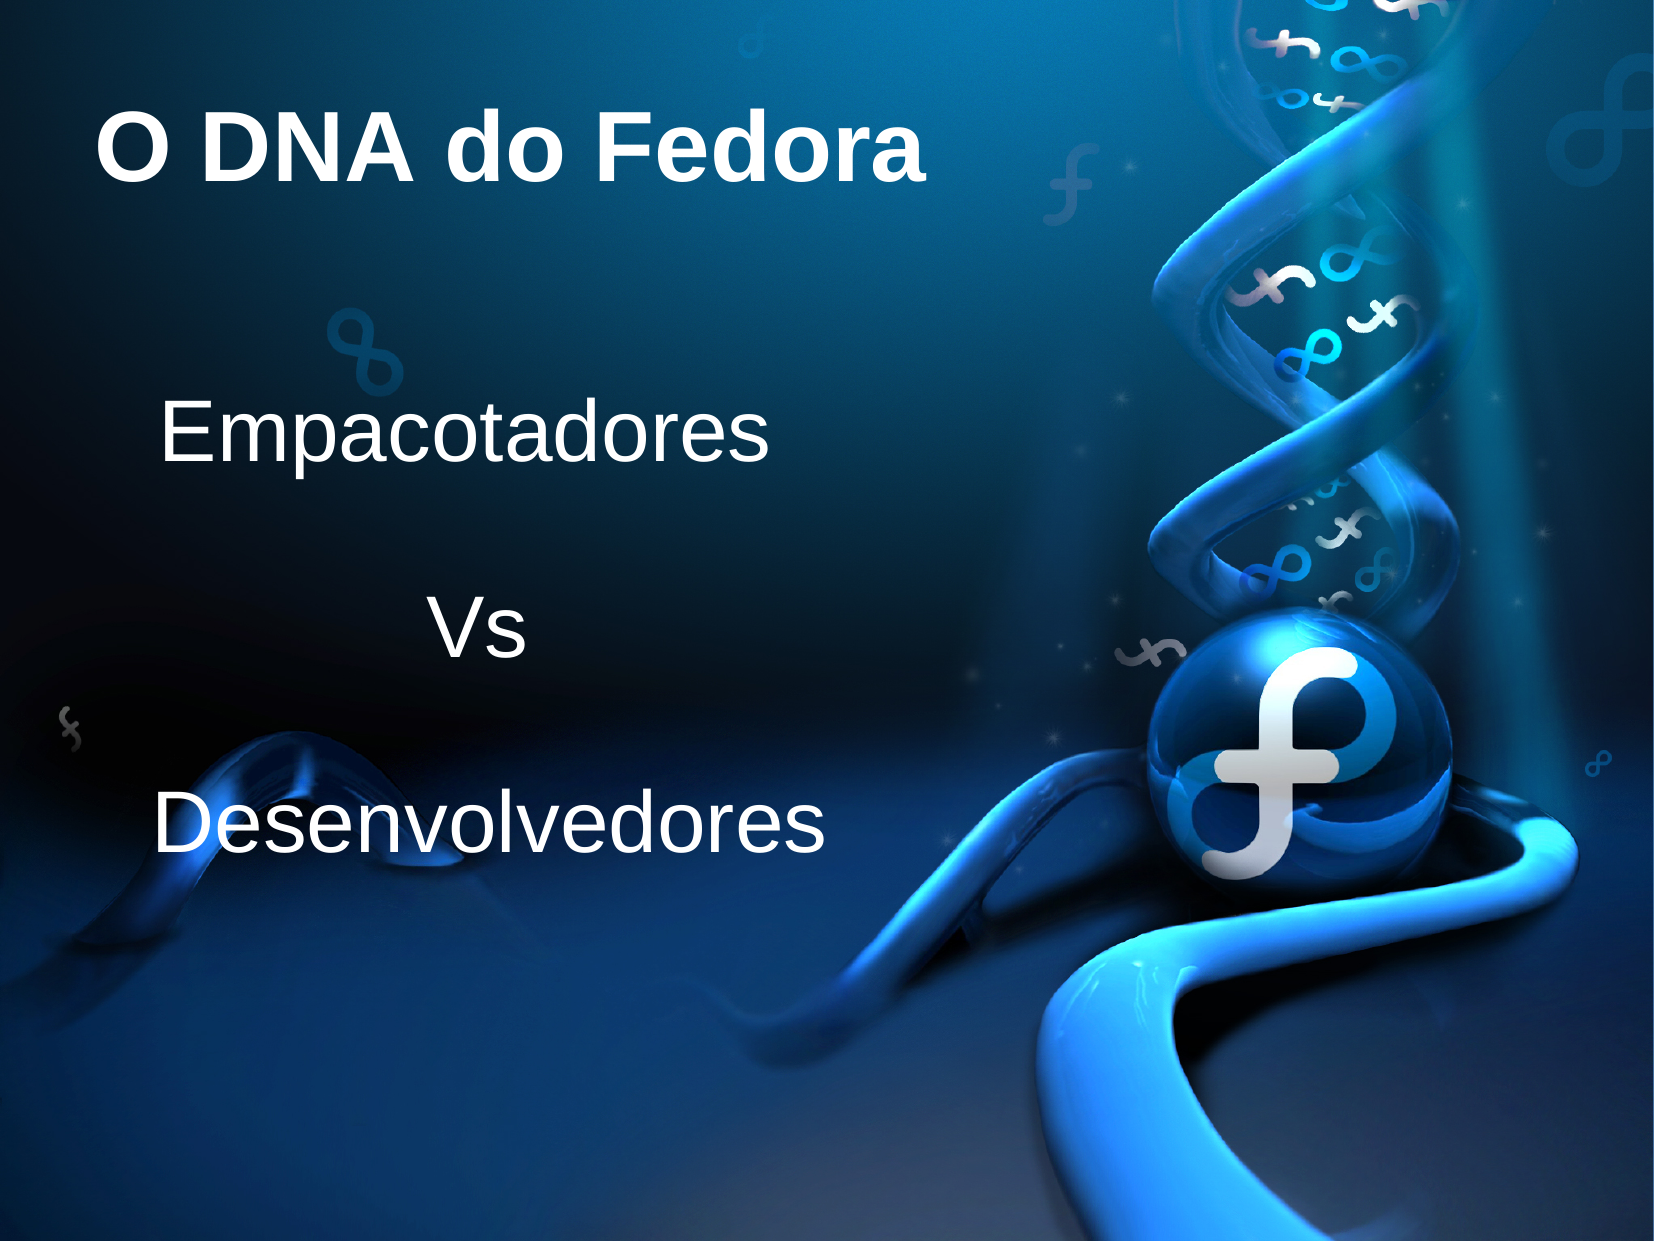

O DNA do Fedora
Empacotadores
Vs
 Desenvolvedores